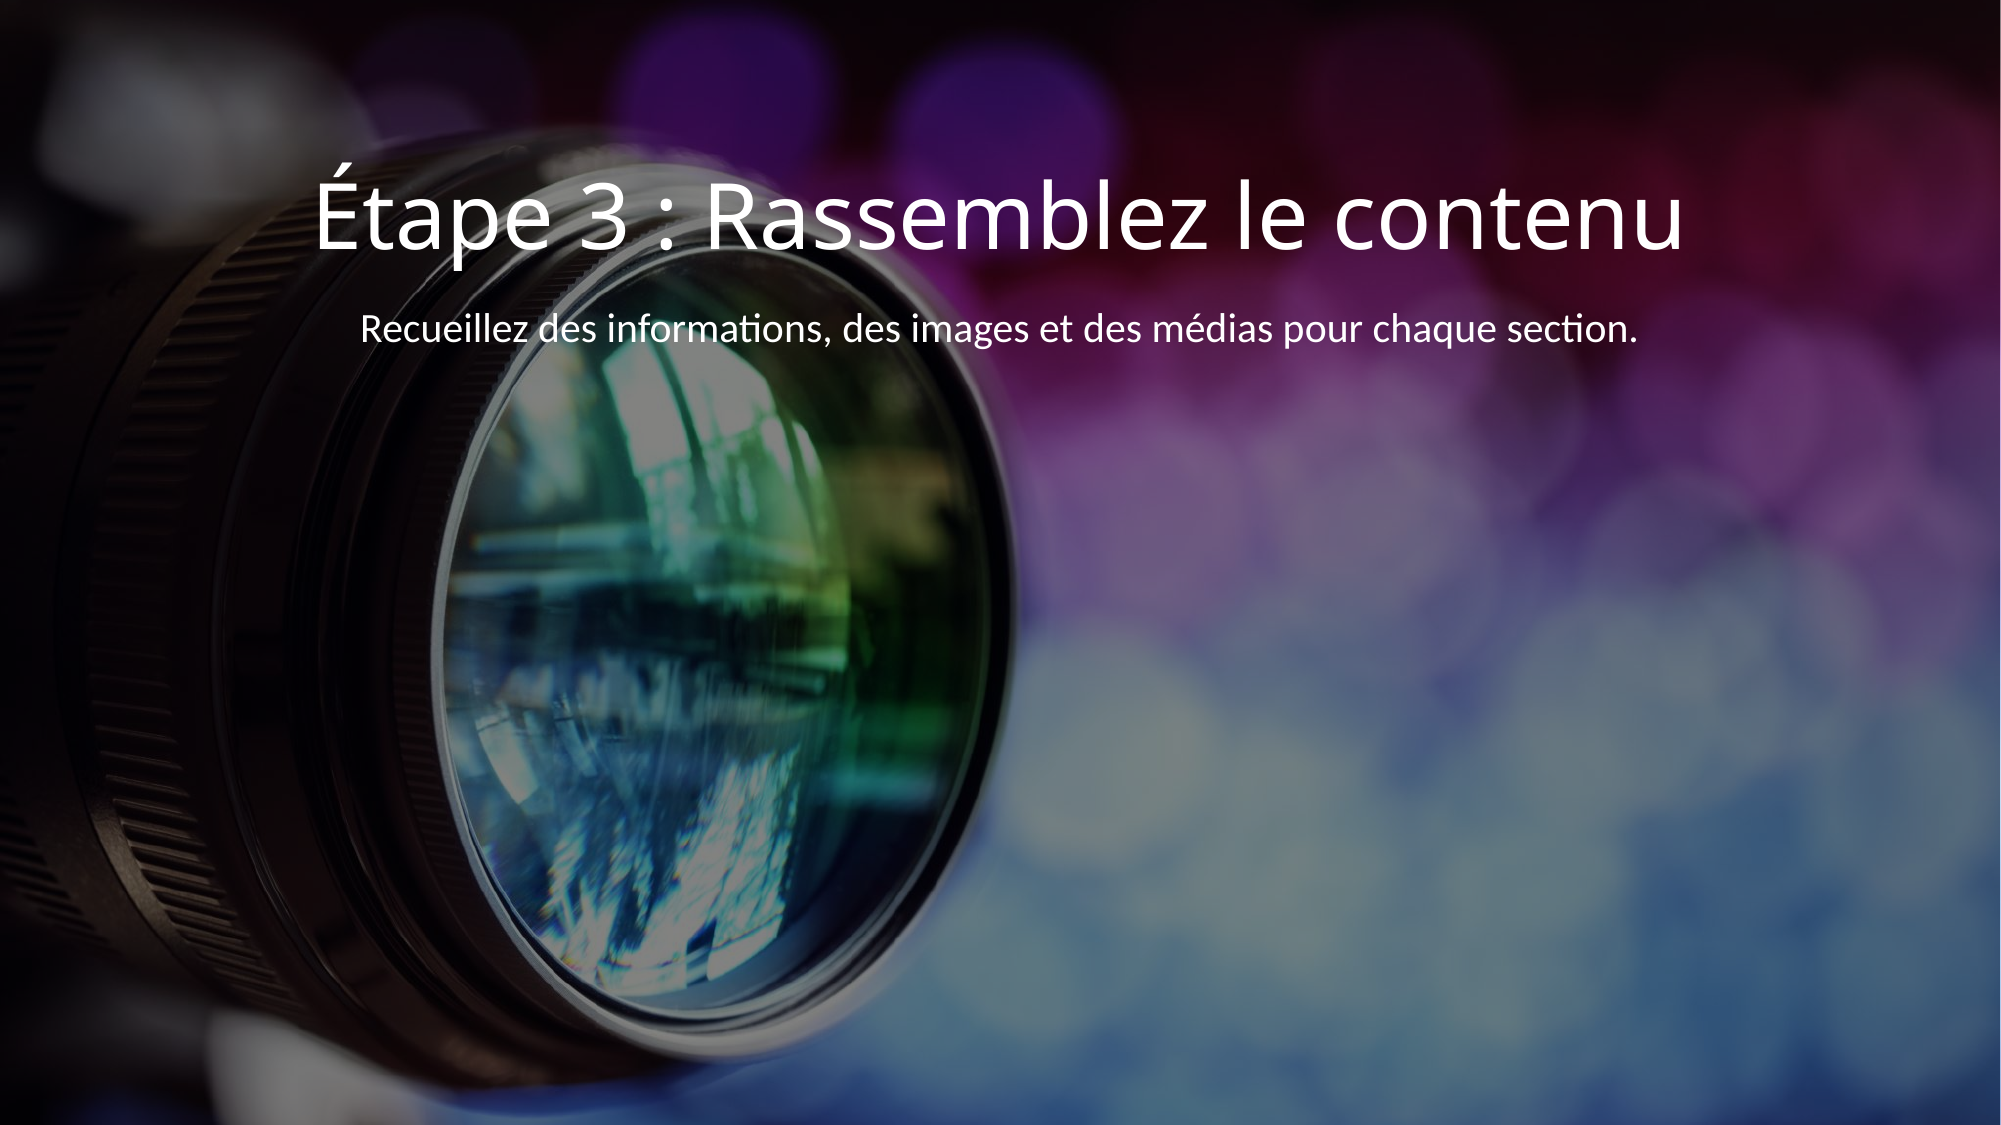

# Étape 3 : Rassemblez le contenu
Recueillez des informations, des images et des médias pour chaque section.